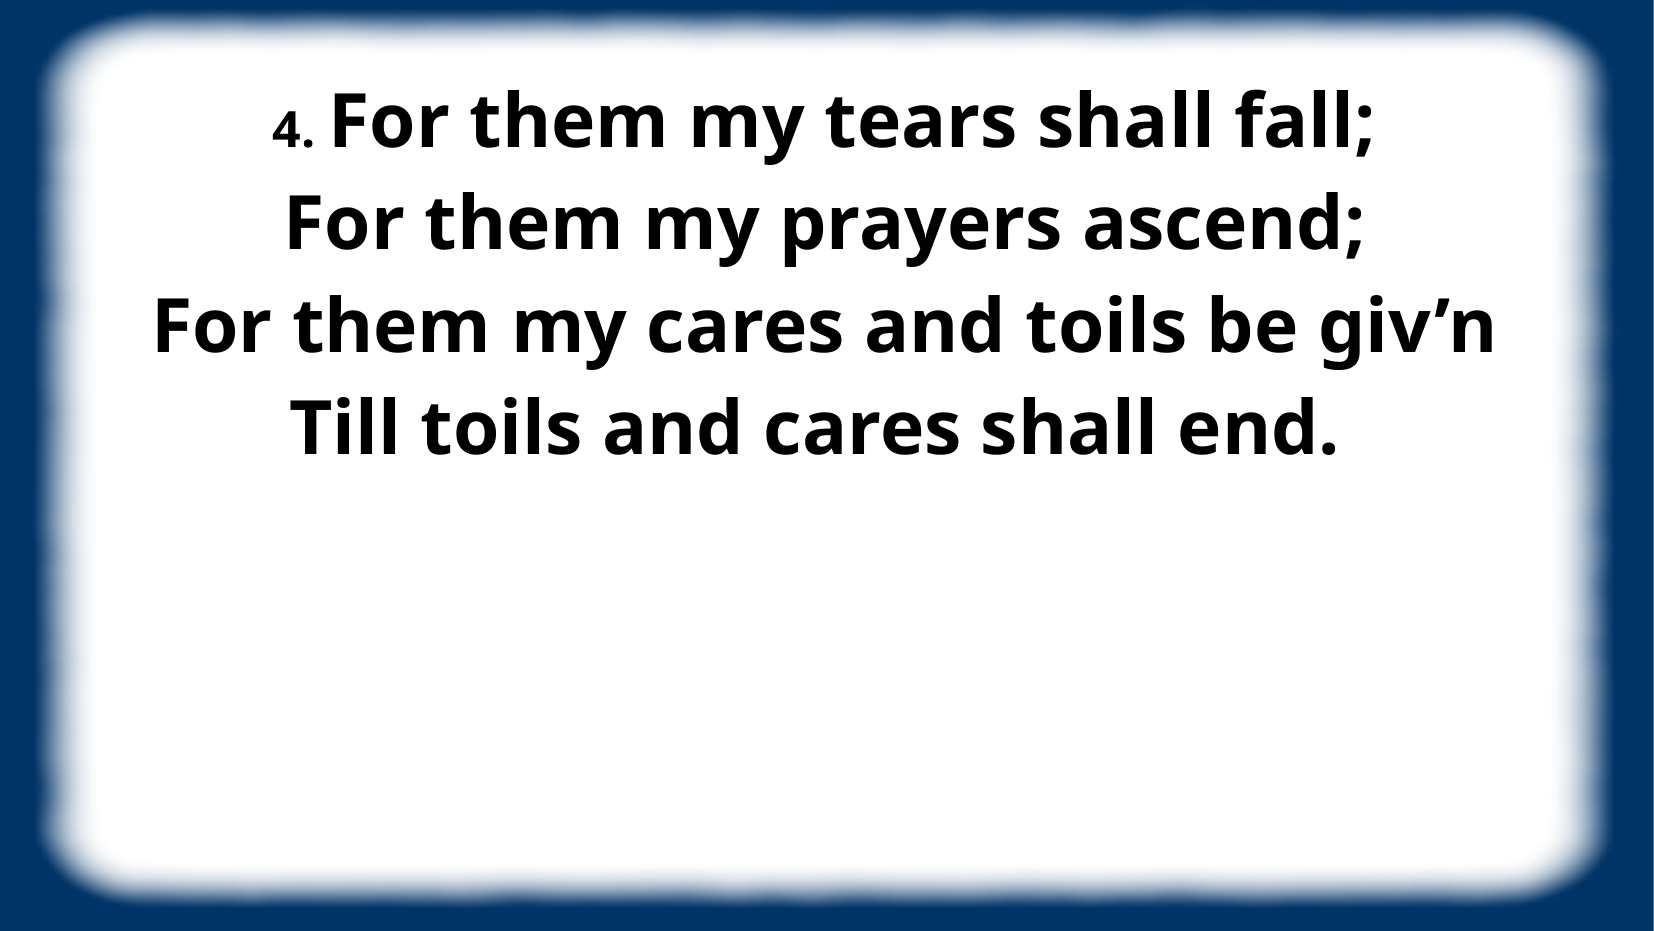

4. For them my tears shall fall;
For them my prayers ascend;
For them my cares and toils be giv’n
Till toils and cares shall end.